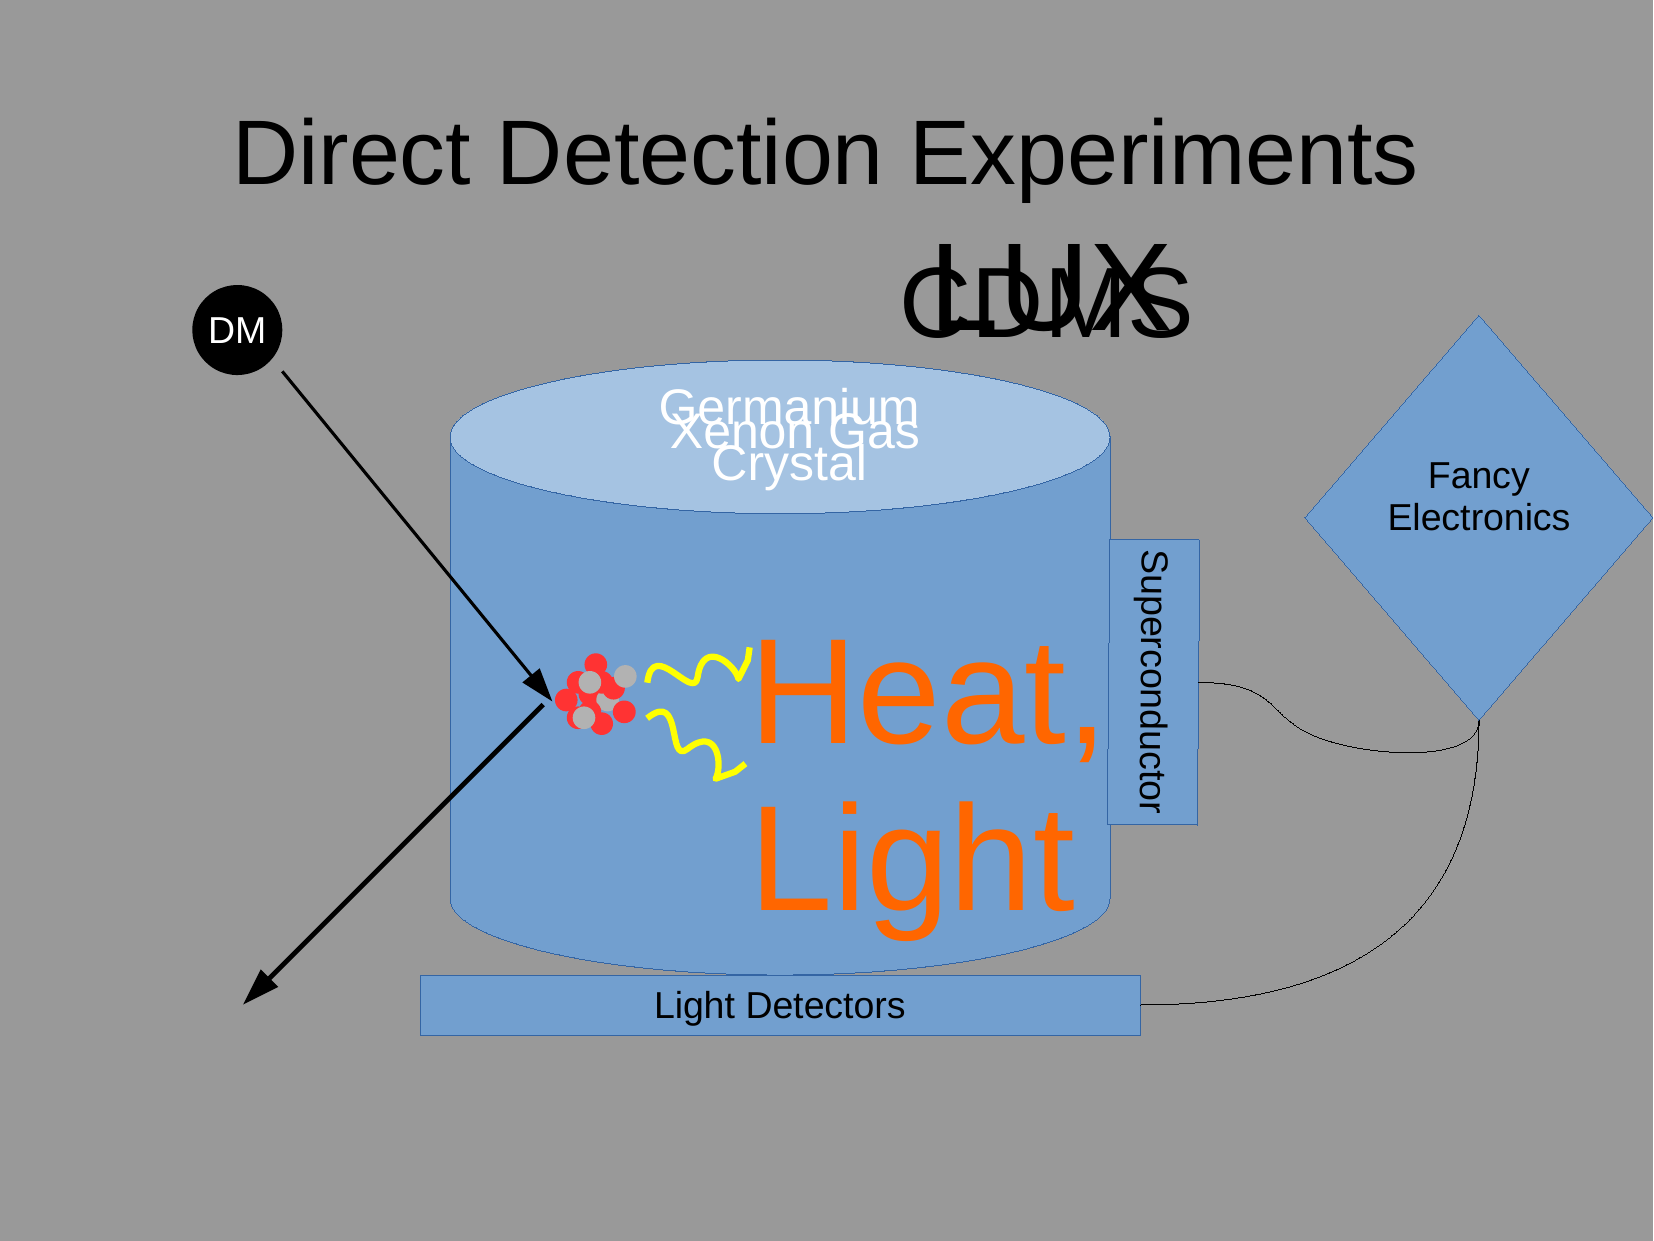

# Direct Detection Experiments
LUX
CDMS
DM
Fancy
Electronics
Germanium Crystal
Xenon Gas
Heat,
Light
Superconductor
Light Detectors